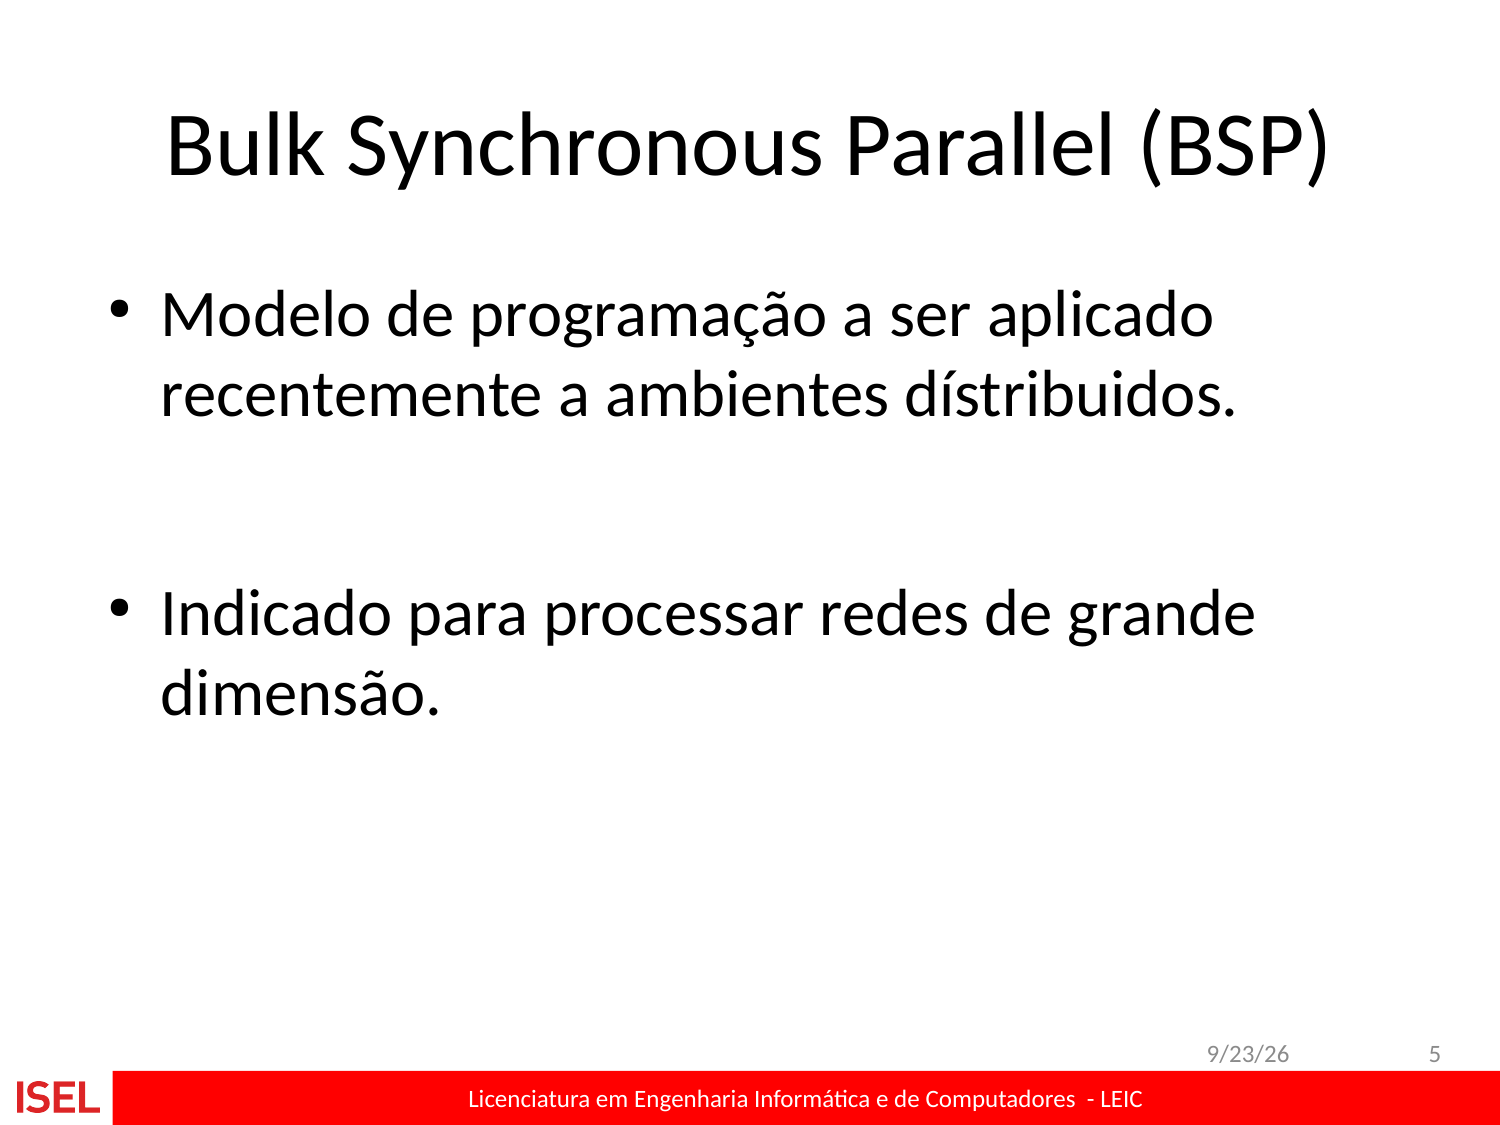

# Bulk Synchronous Parallel (BSP)
Modelo de programação a ser aplicado recentemente a ambientes dístribuidos.
Indicado para processar redes de grande dimensão.
Licenciatura em Engenharia Informática e de Computadores - LEIC